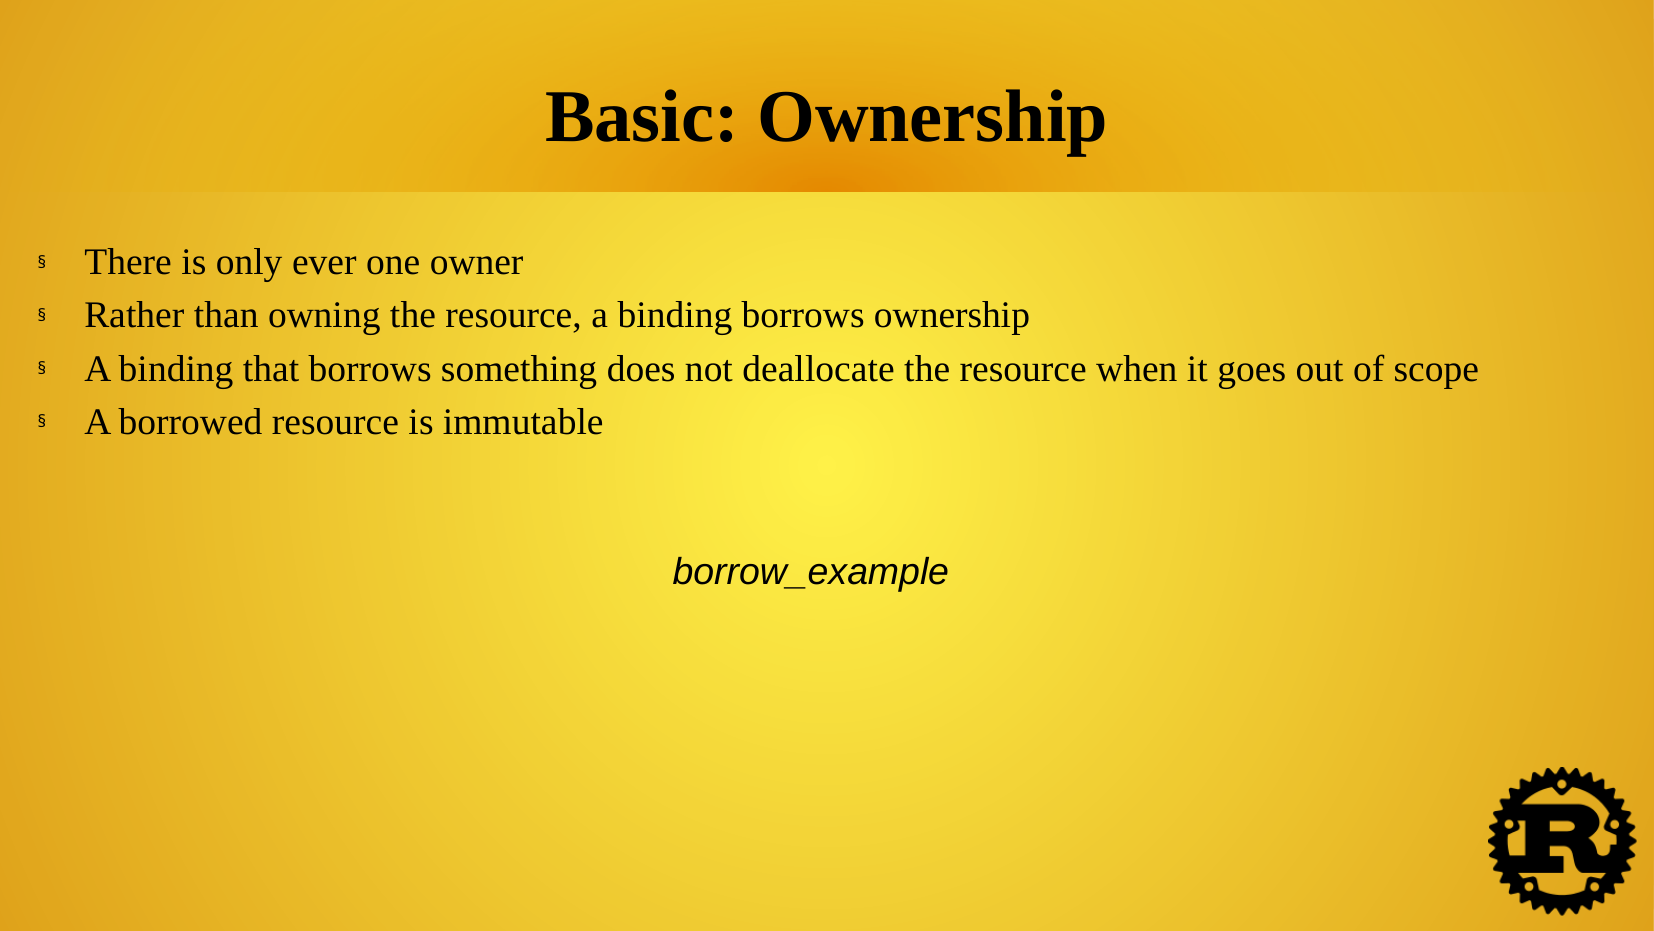

# Basic: Ownership
There is only ever one owner
Rather than owning the resource, a binding borrows ownership
A binding that borrows something does not deallocate the resource when it goes out of scope
A borrowed resource is immutable
borrow_example